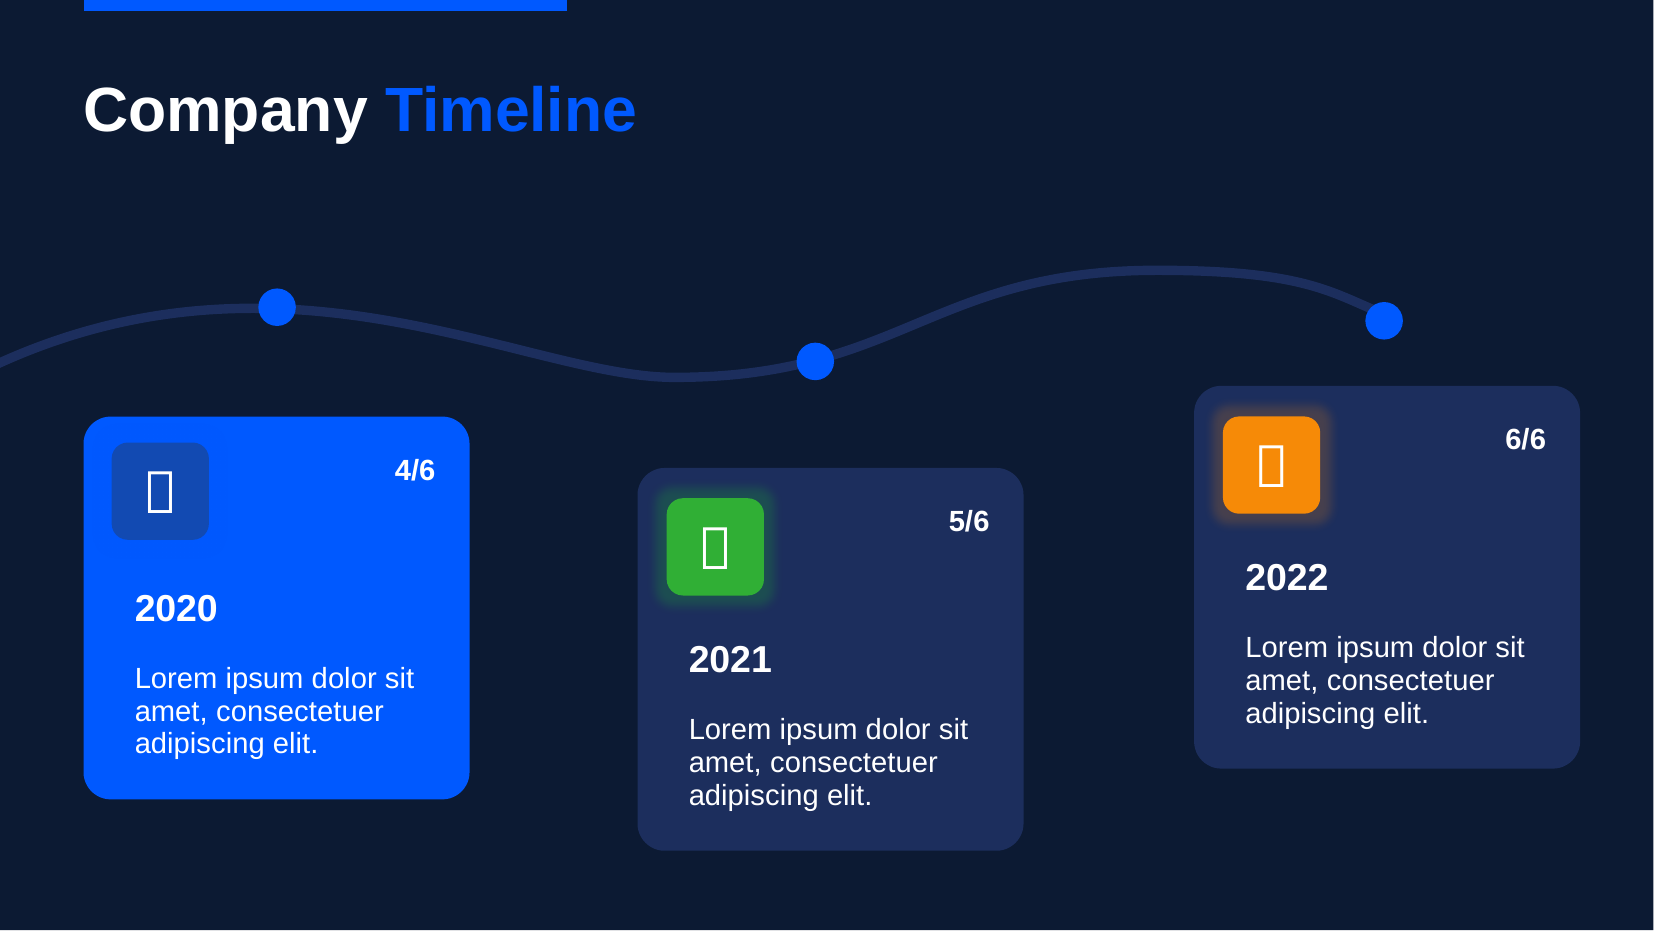

# Company Timeline
6/6

4/6

5/6

2022
Lorem ipsum dolor sit amet, consectetuer adipiscing elit.
2020
Lorem ipsum dolor sit amet, consectetuer adipiscing elit.
2021
Lorem ipsum dolor sit amet, consectetuer adipiscing elit.